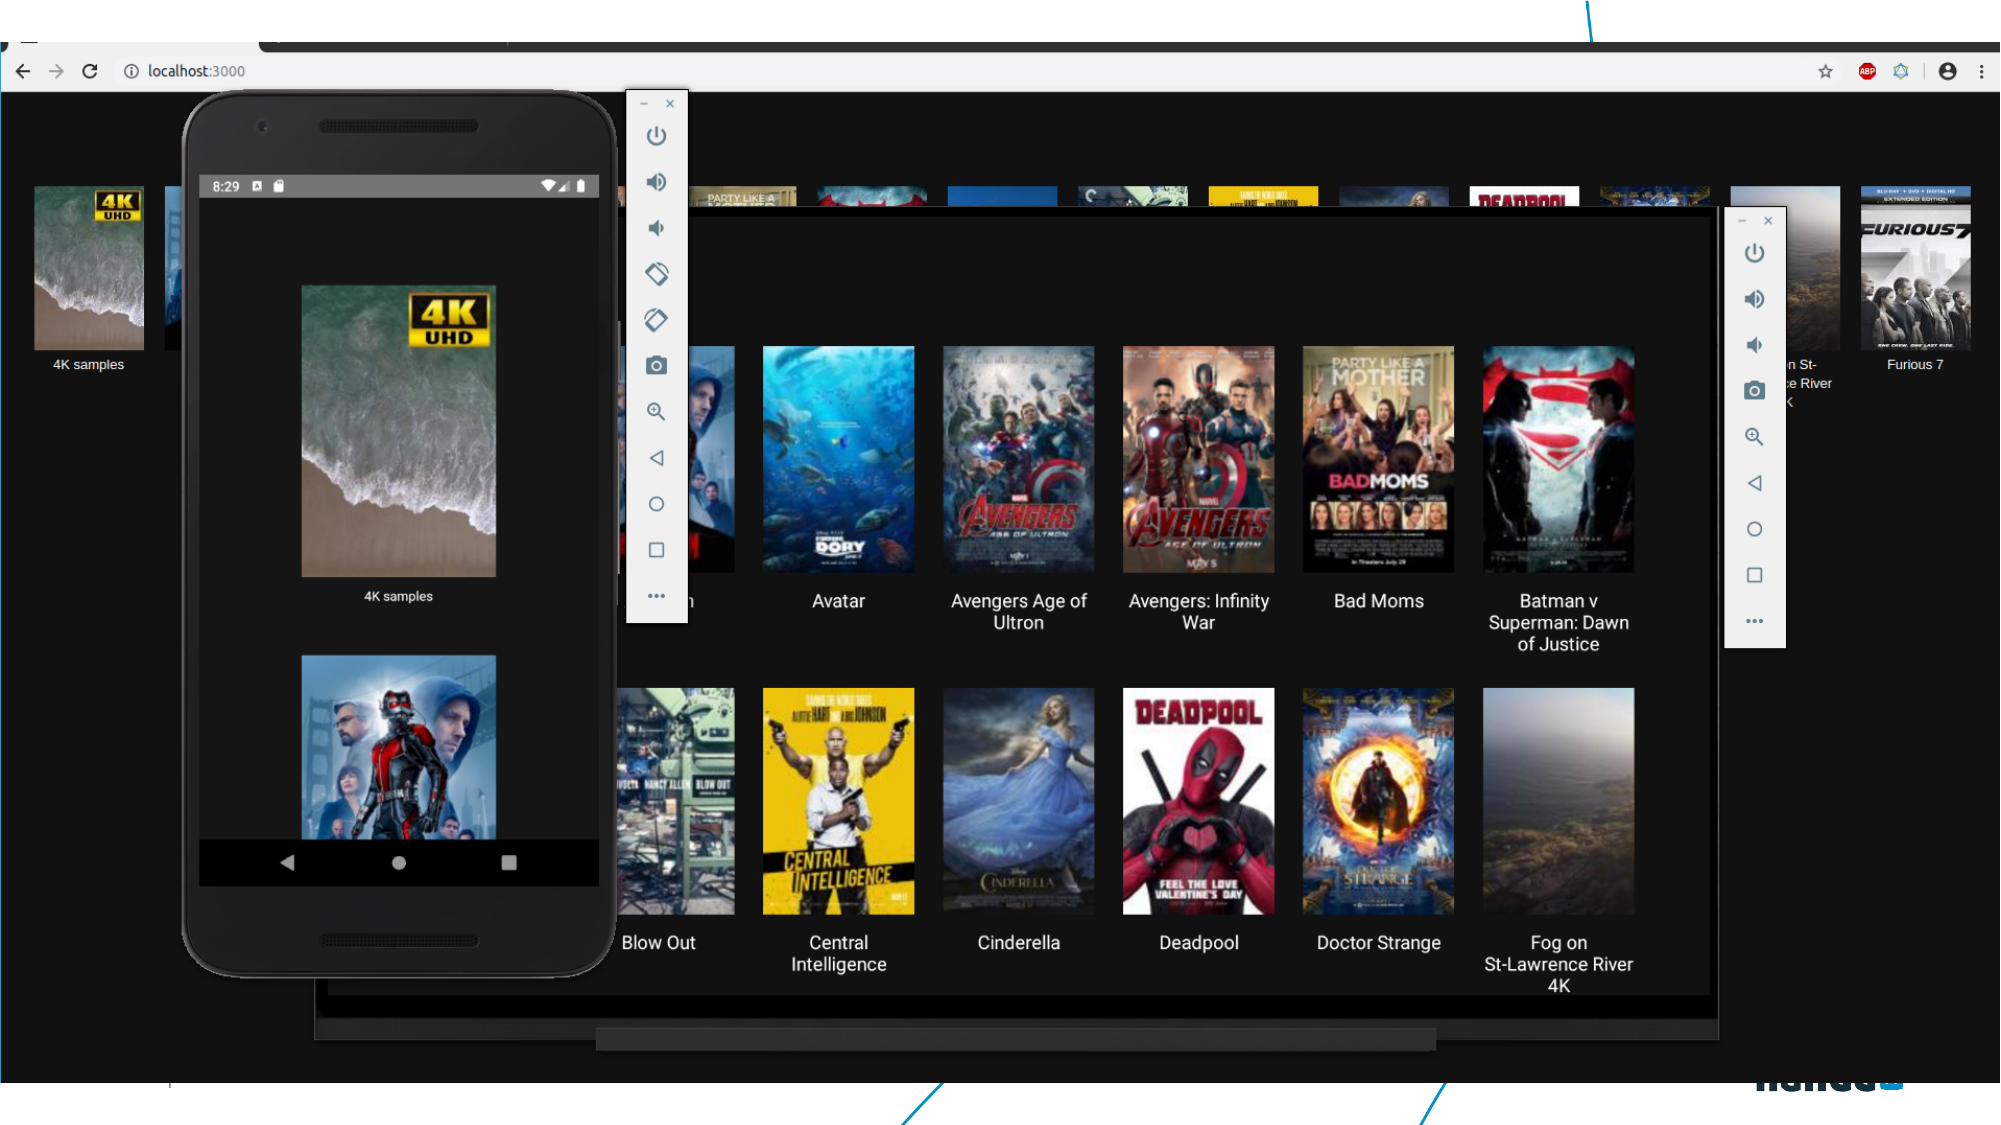

# Our plan for today
Create multi-platform app which runs on web, mobile and TV
| All-in-one IPTV/OTT solution